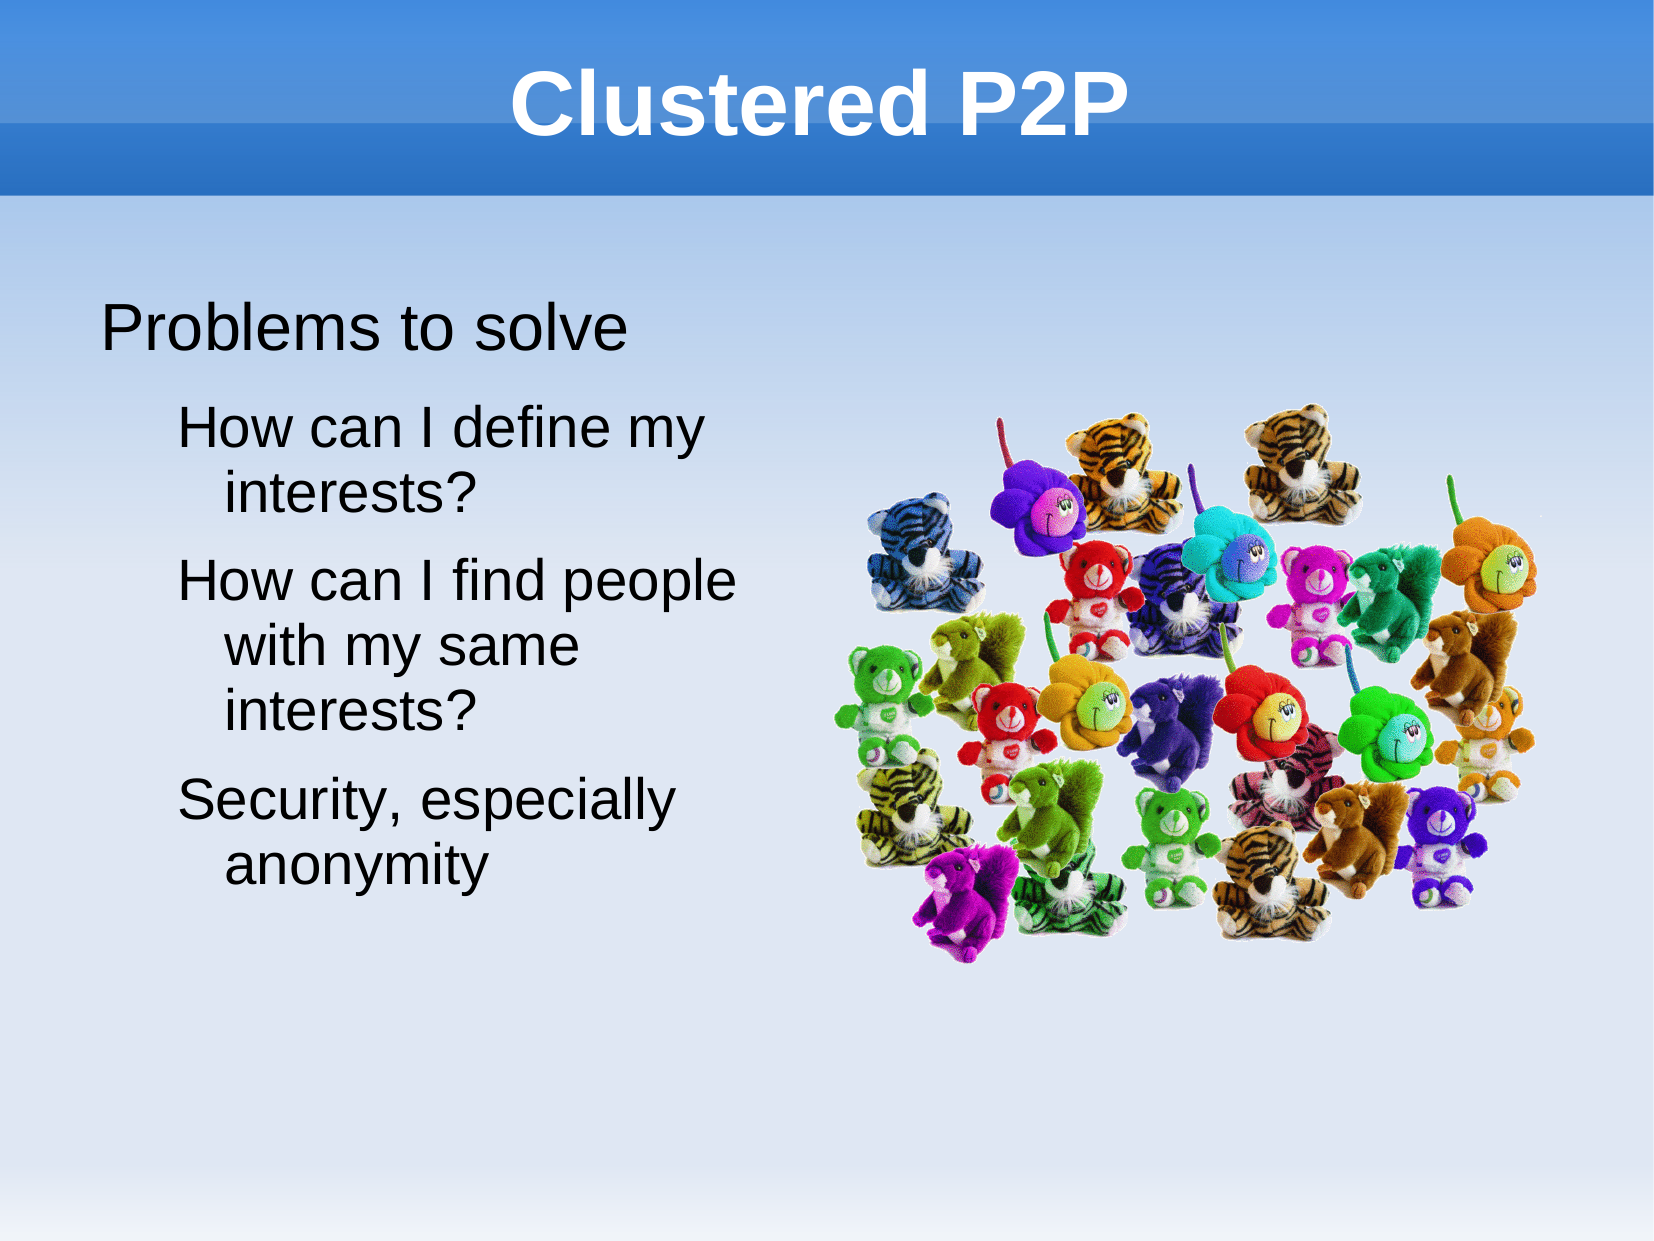

# Clustered P2P
Problems to solve
How can I define my interests?
How can I find people with my same interests?
Security, especially anonymity